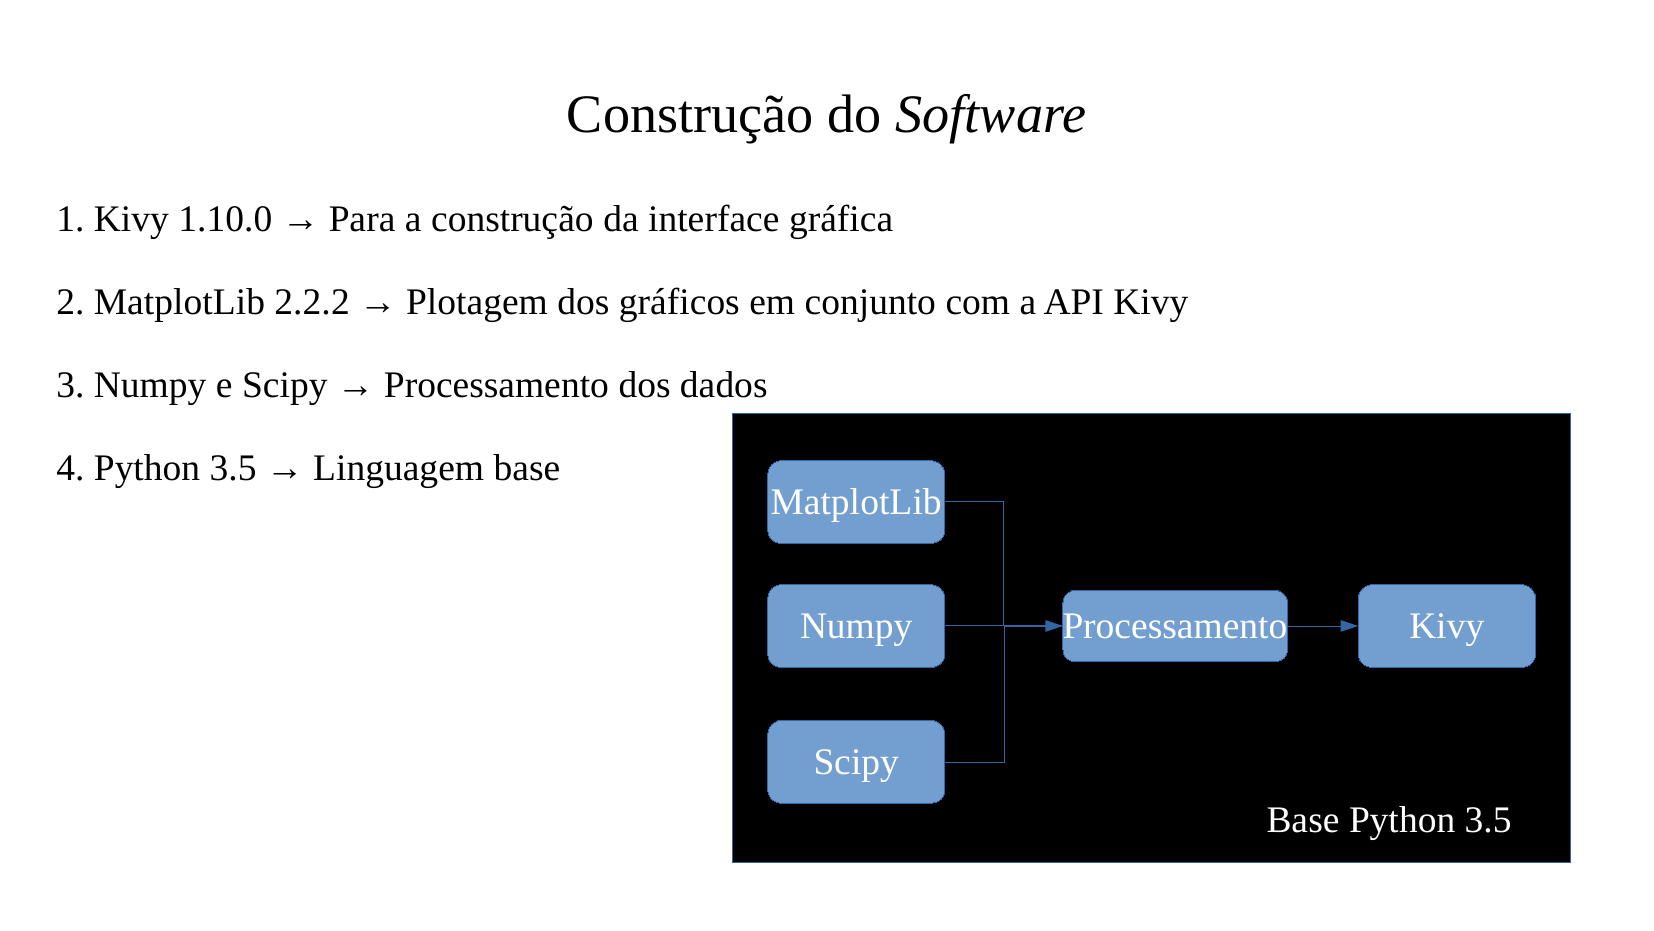

# Construção do Software
1. Kivy 1.10.0 → Para a construção da interface gráfica
2. MatplotLib 2.2.2 → Plotagem dos gráficos em conjunto com a API Kivy
3. Numpy e Scipy → Processamento dos dados
4. Python 3.5 → Linguagem base
MatplotLib
Numpy
Kivy
Processamento
Scipy
Base Python 3.5